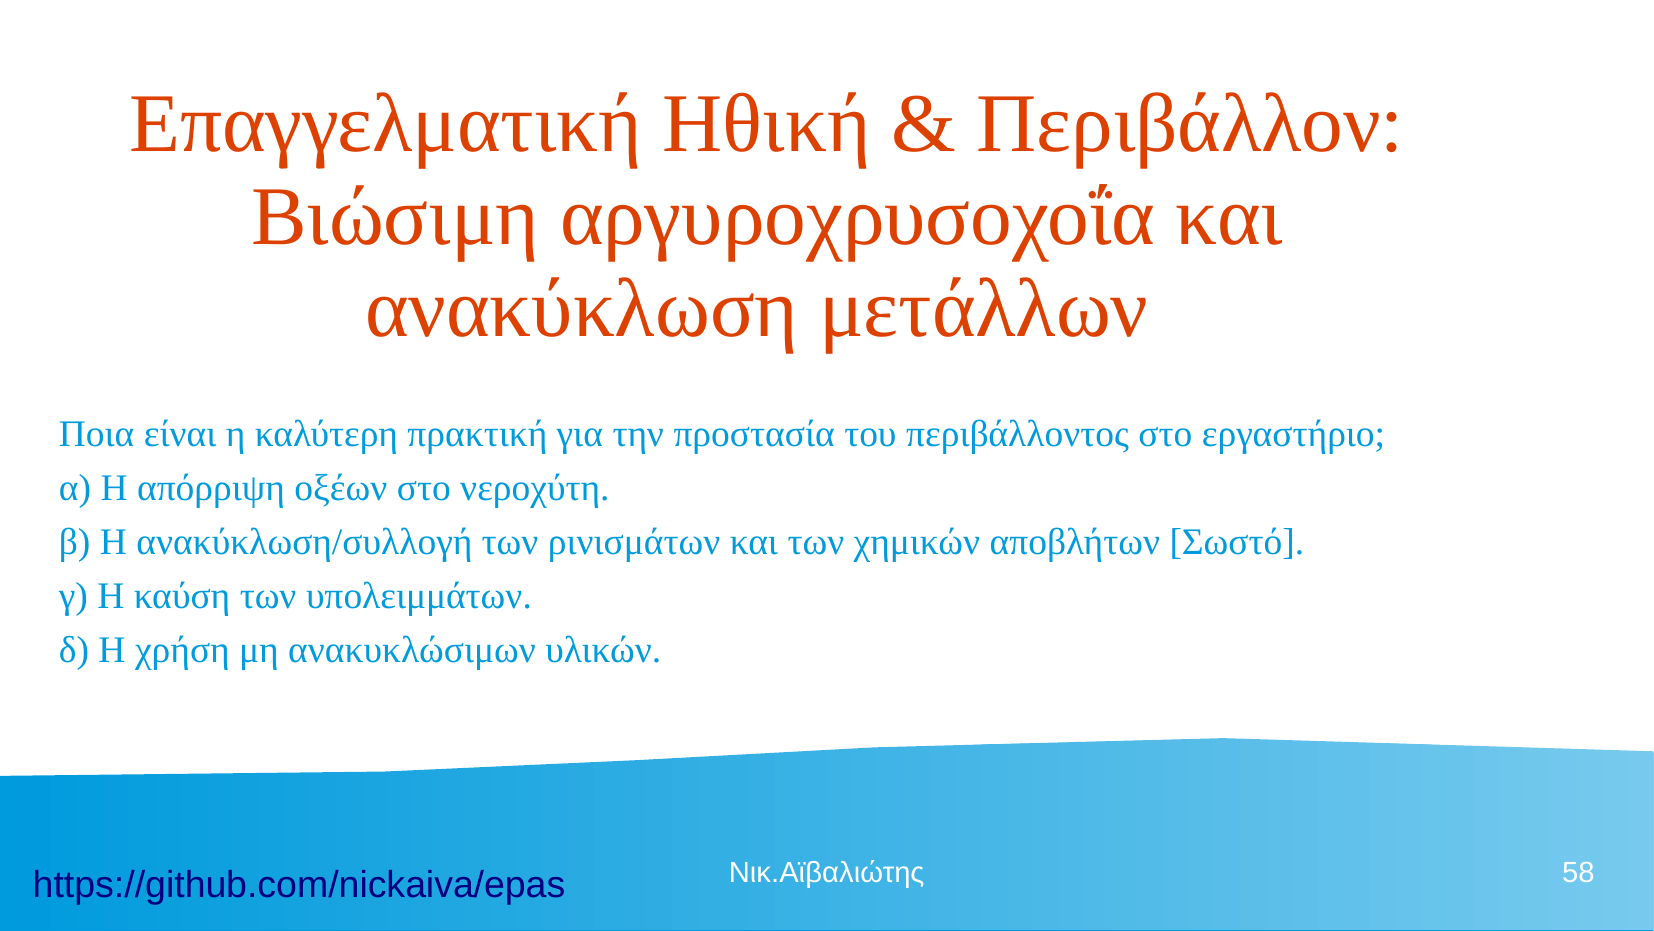

# Επαγγελματική Ηθική & Περιβάλλον: Βιώσιμη αργυροχρυσοχοΐα και ανακύκλωση μετάλλων
Ποια είναι η καλύτερη πρακτική για την προστασία του περιβάλλοντος στο εργαστήριο;
α) Η απόρριψη οξέων στο νεροχύτη.
β) Η ανακύκλωση/συλλογή των ρινισμάτων και των χημικών αποβλήτων [Σωστό].
γ) Η καύση των υπολειμμάτων.
δ) Η χρήση μη ανακυκλώσιμων υλικών.
Νικ.Αϊβαλιώτης
58